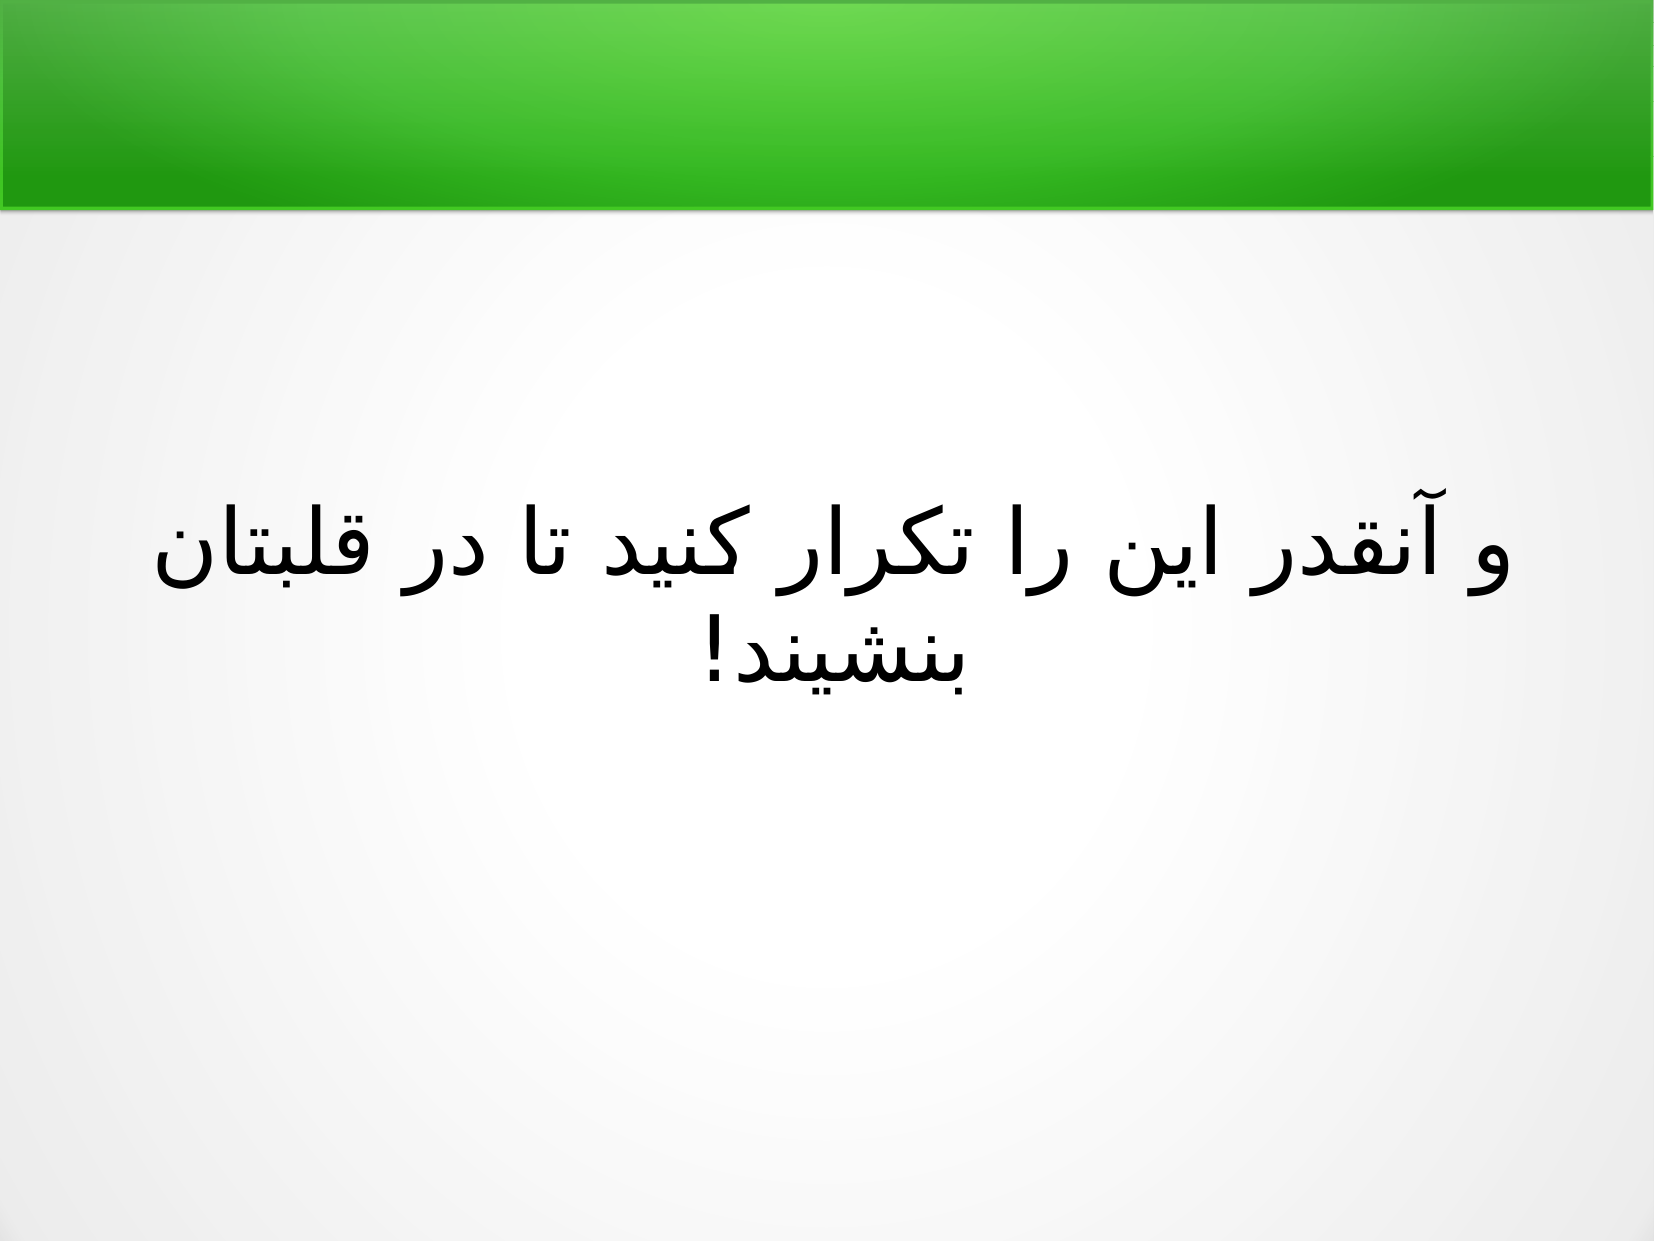

# و آنقدر این را تکرار کنید تا در قلبتان بنشیند!